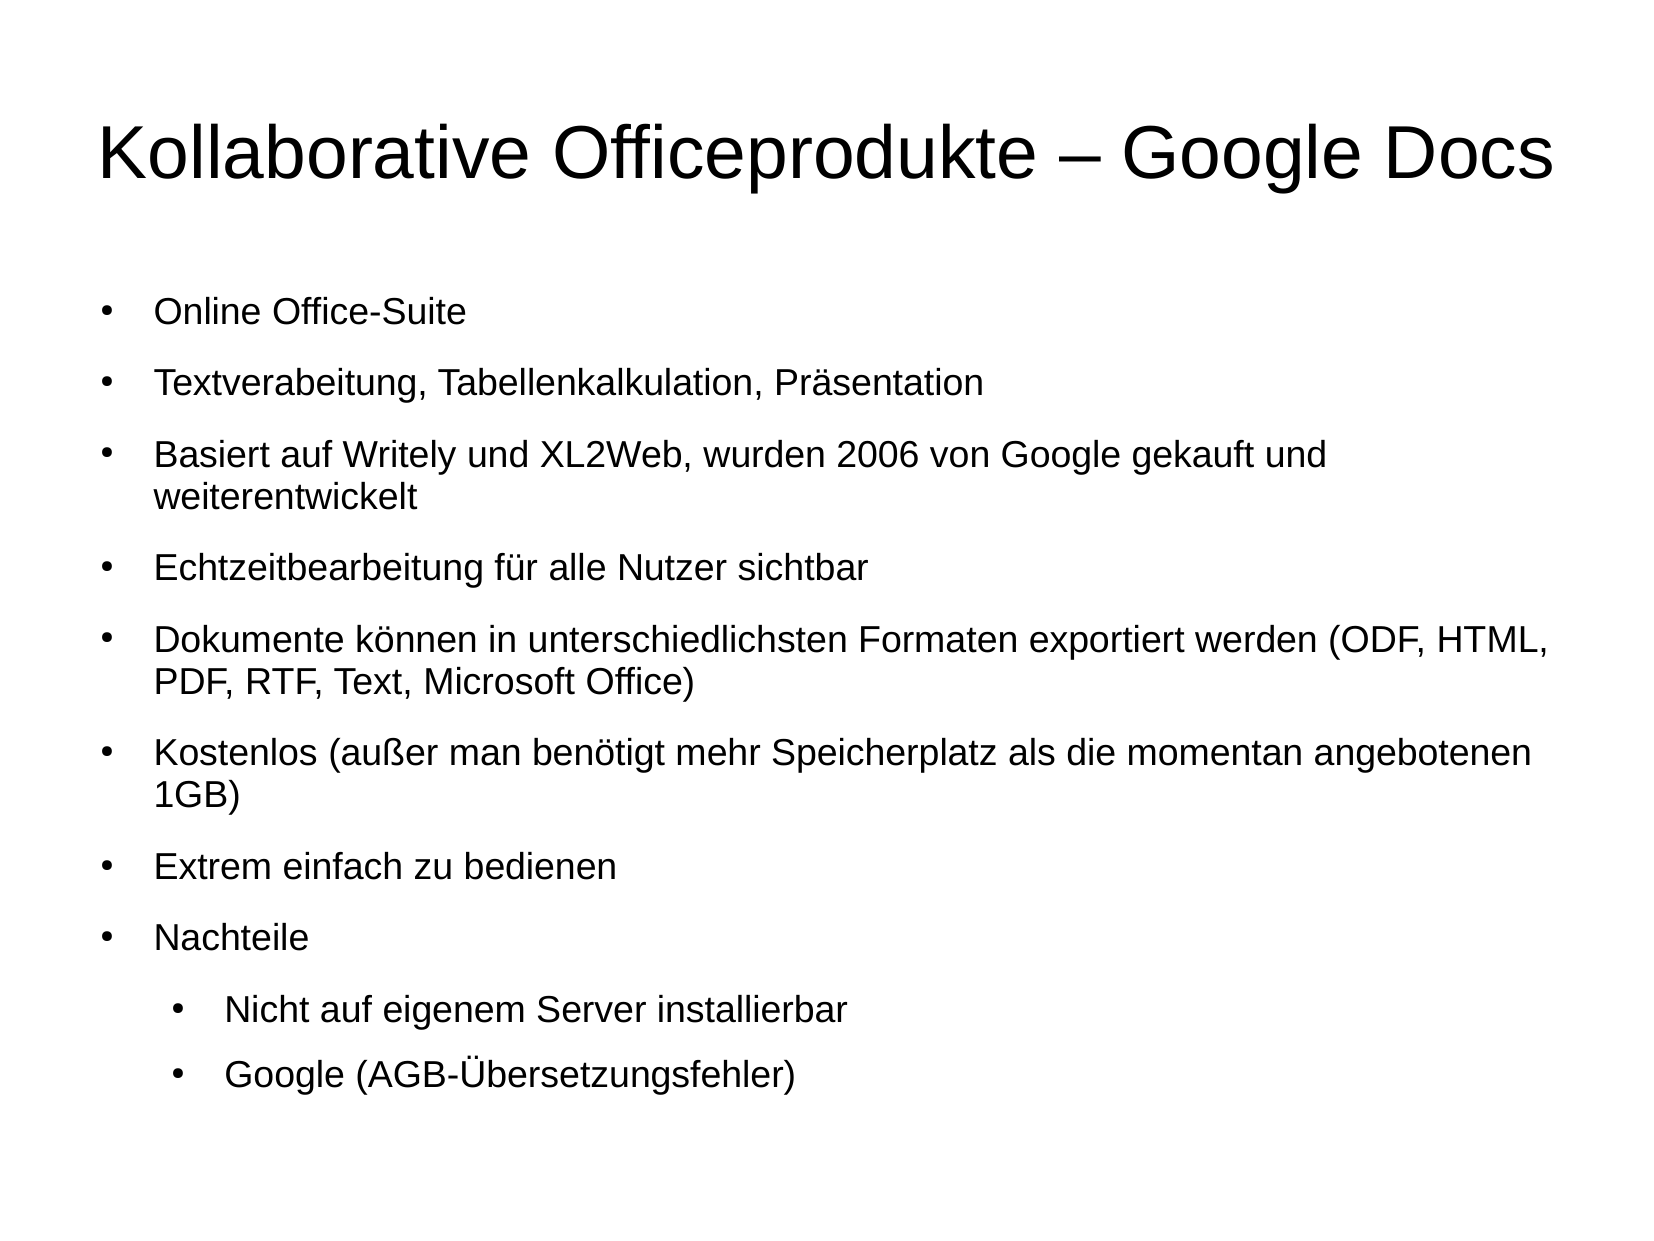

# Kollaborative Officeprodukte – Google Docs
Online Office-Suite
Textverabeitung, Tabellenkalkulation, Präsentation
Basiert auf Writely und XL2Web, wurden 2006 von Google gekauft und weiterentwickelt
Echtzeitbearbeitung für alle Nutzer sichtbar
Dokumente können in unterschiedlichsten Formaten exportiert werden (ODF, HTML, PDF, RTF, Text, Microsoft Office)
Kostenlos (außer man benötigt mehr Speicherplatz als die momentan angebotenen 1GB)
Extrem einfach zu bedienen
Nachteile
Nicht auf eigenem Server installierbar
Google (AGB-Übersetzungsfehler)